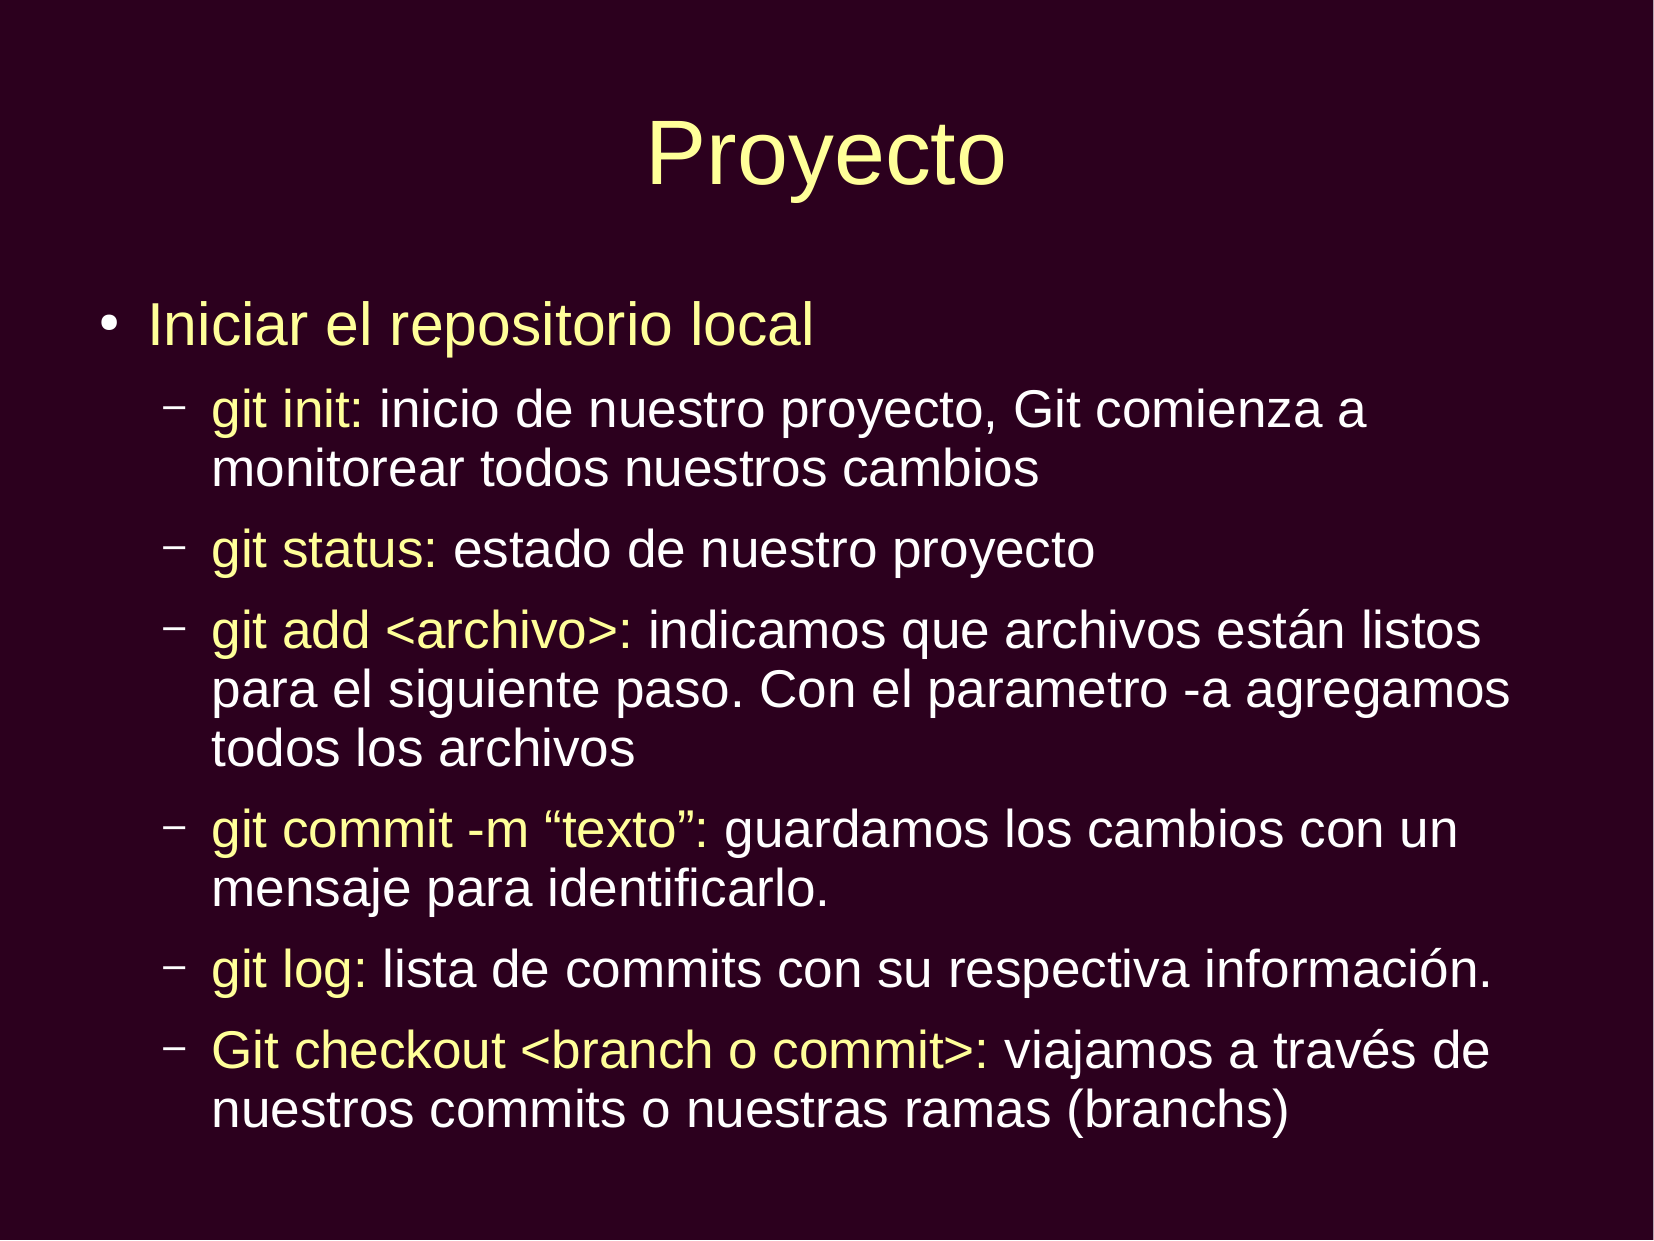

# Proyecto
Iniciar el repositorio local
git init: inicio de nuestro proyecto, Git comienza a monitorear todos nuestros cambios
git status: estado de nuestro proyecto
git add <archivo>: indicamos que archivos están listos para el siguiente paso. Con el parametro -a agregamos todos los archivos
git commit -m “texto”: guardamos los cambios con un mensaje para identificarlo.
git log: lista de commits con su respectiva información.
Git checkout <branch o commit>: viajamos a través de nuestros commits o nuestras ramas (branchs)